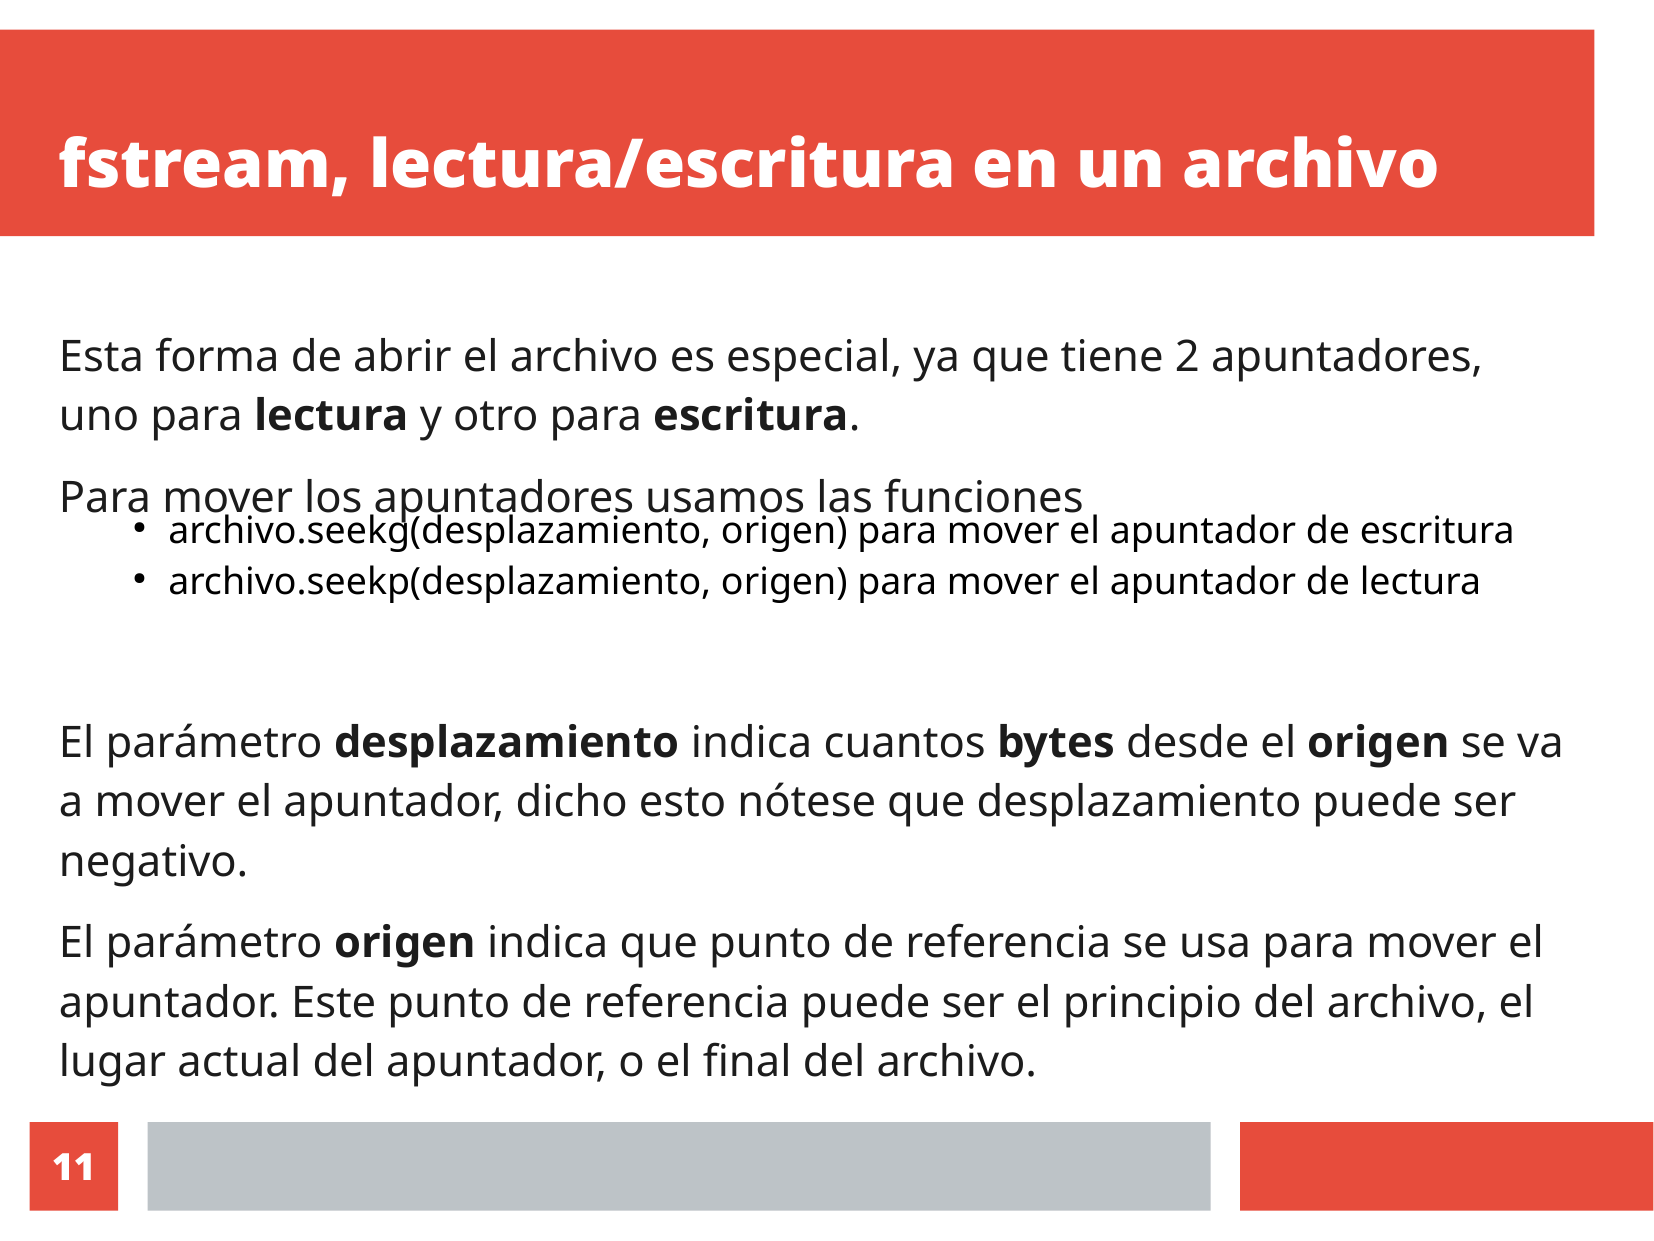

# fstream, lectura/escritura en un archivo
Esta forma de abrir el archivo es especial, ya que tiene 2 apuntadores, uno para lectura y otro para escritura.
Para mover los apuntadores usamos las funciones
El parámetro desplazamiento indica cuantos bytes desde el origen se va a mover el apuntador, dicho esto nótese que desplazamiento puede ser negativo.
El parámetro origen indica que punto de referencia se usa para mover el apuntador. Este punto de referencia puede ser el principio del archivo, el lugar actual del apuntador, o el final del archivo.
archivo.seekg(desplazamiento, origen) para mover el apuntador de escritura
archivo.seekp(desplazamiento, origen) para mover el apuntador de lectura
11